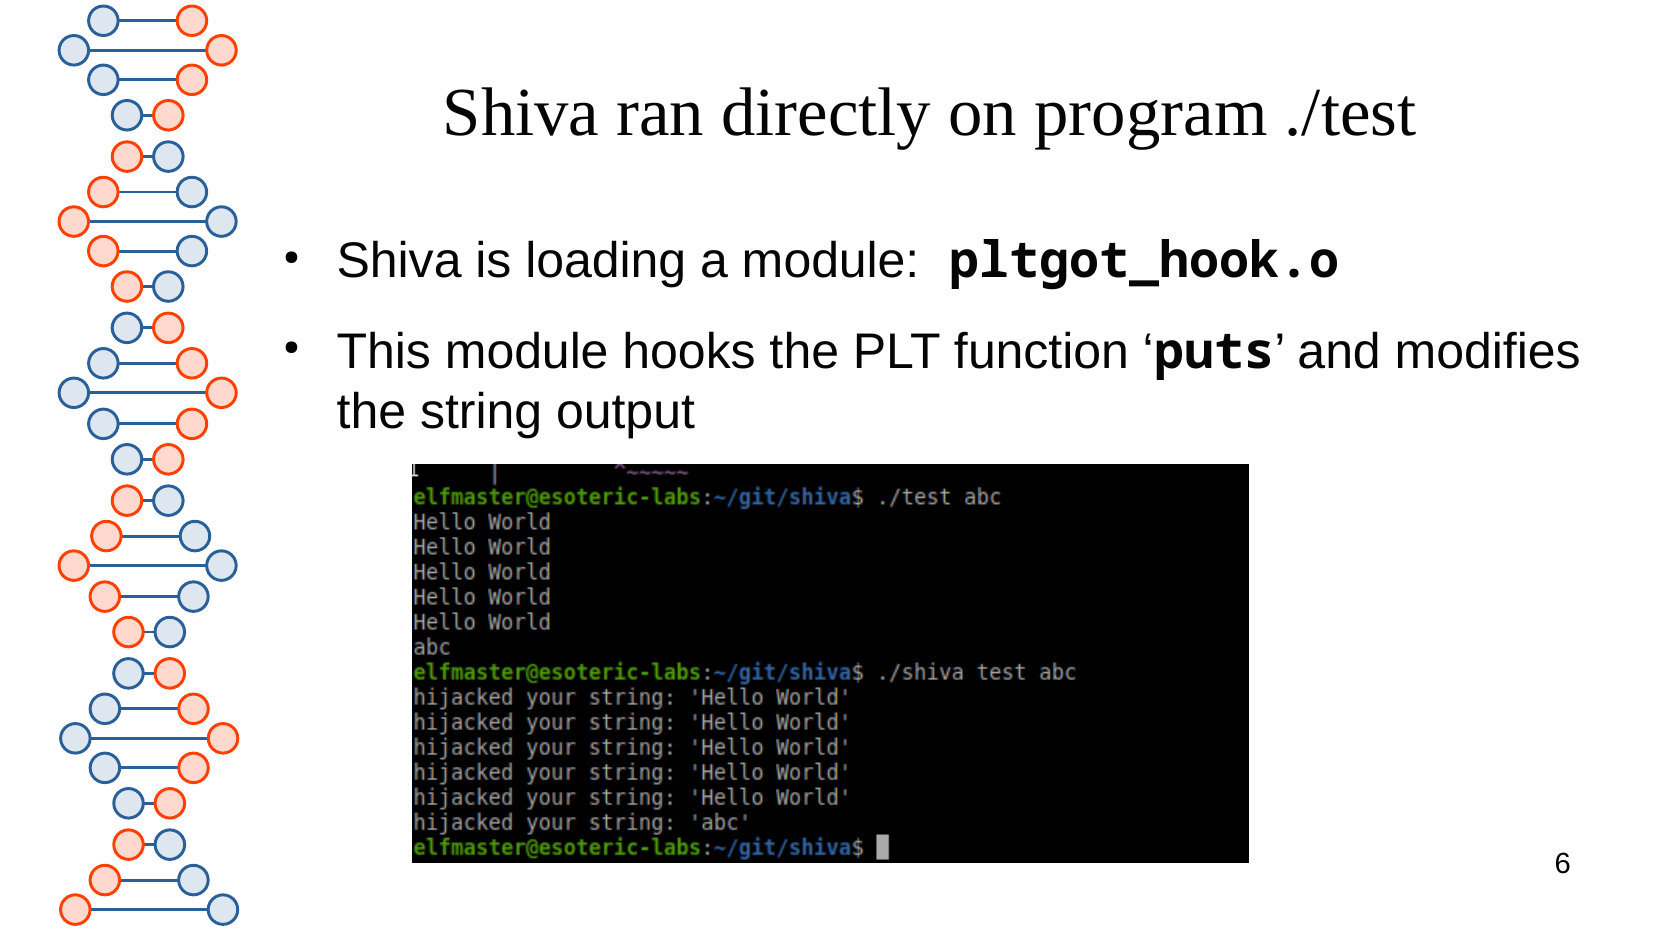

# Shiva ran directly on program ./test
Shiva is loading a module: pltgot_hook.o
This module hooks the PLT function ‘puts’ and modifies the string output
6